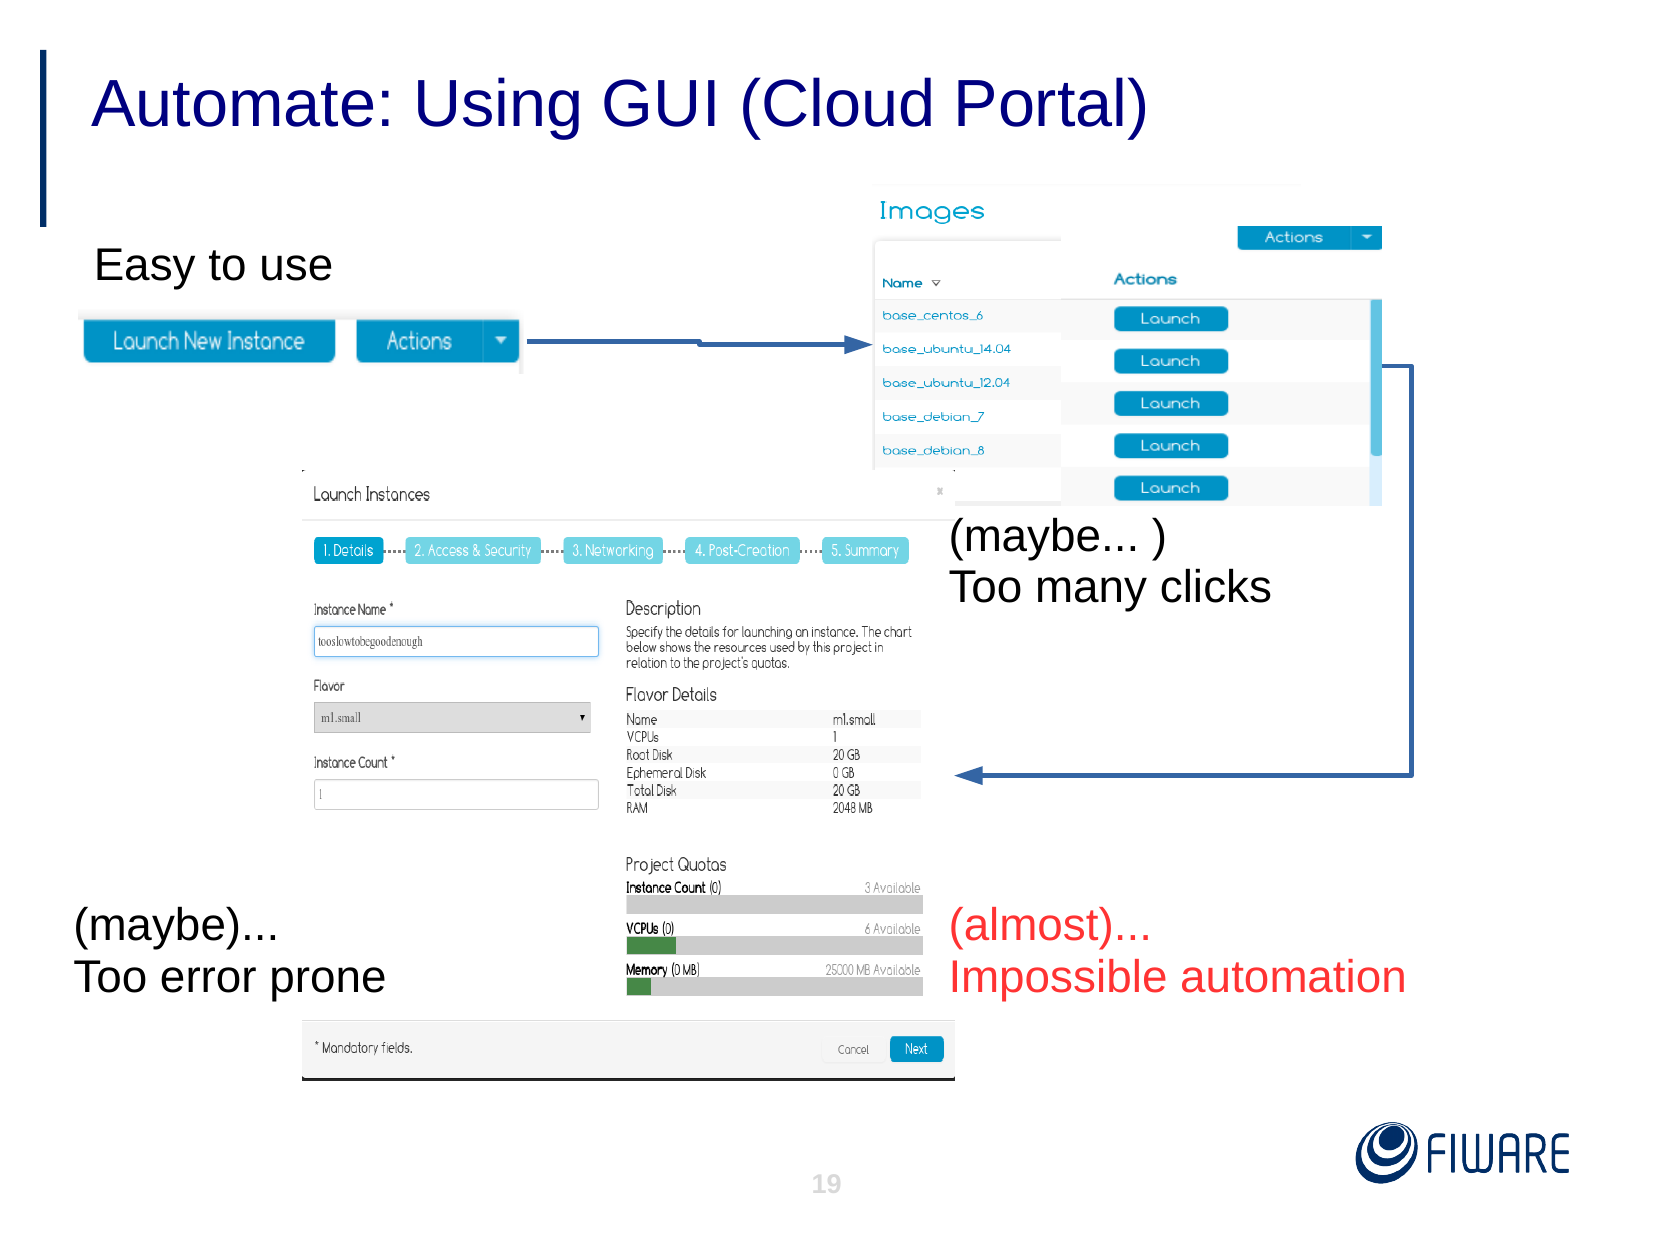

# Automate: Using GUI (Cloud Portal)
Easy to use
(maybe... )
Too many clicks
(maybe)...
Too error prone
(almost)...
Impossible automation